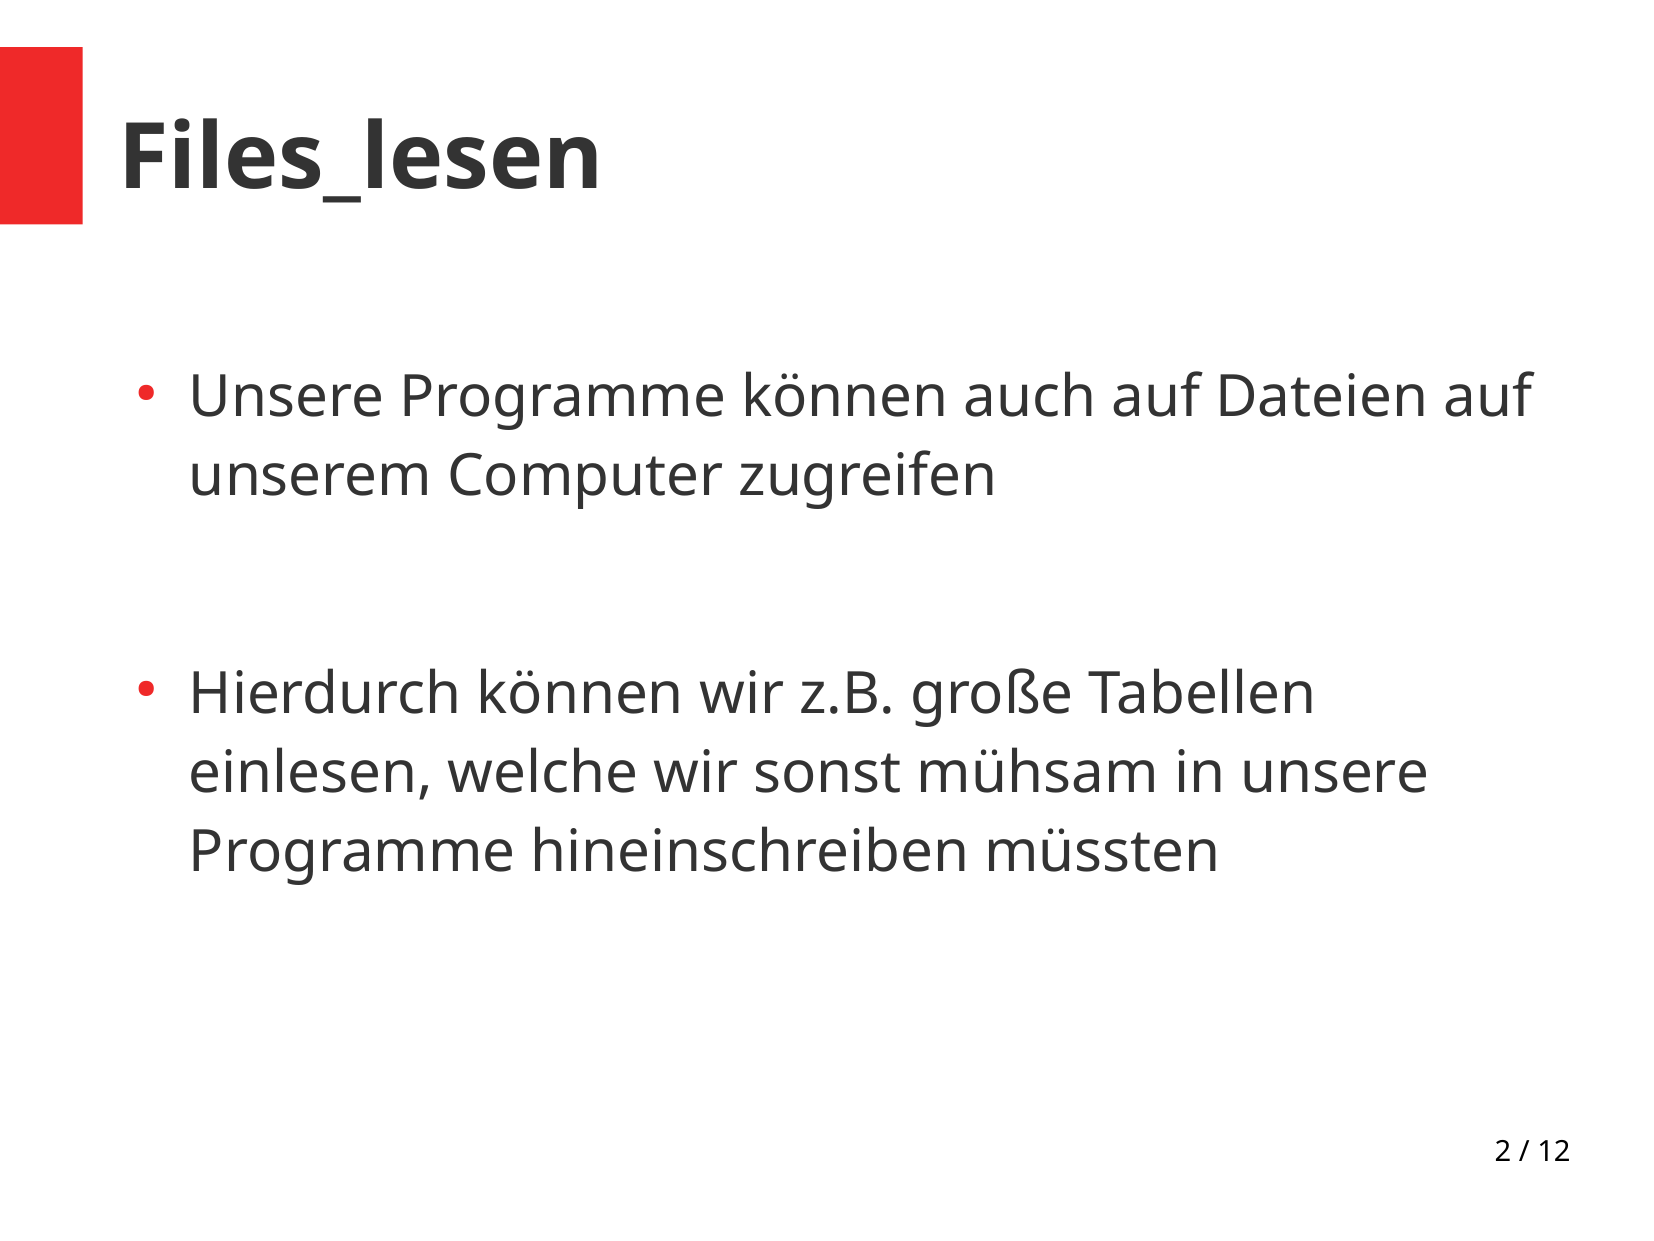

# Files_lesen
Unsere Programme können auch auf Dateien auf unserem Computer zugreifen
Hierdurch können wir z.B. große Tabellen einlesen, welche wir sonst mühsam in unsere Programme hineinschreiben müssten
2